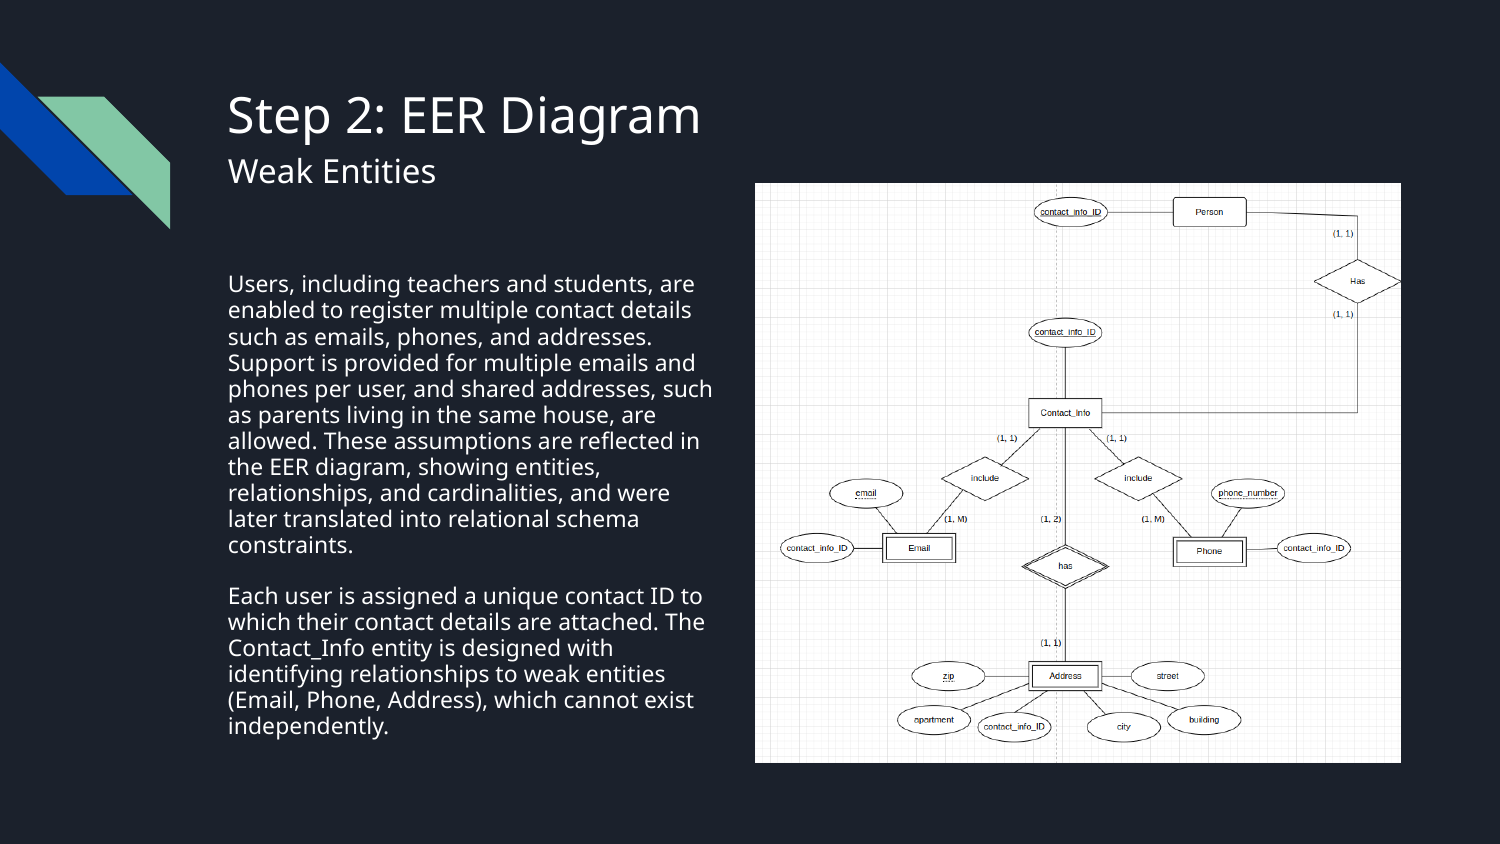

# Step 2: EER Diagram
Weak Entities
Users, including teachers and students, are enabled to register multiple contact details such as emails, phones, and addresses. Support is provided for multiple emails and phones per user, and shared addresses, such as parents living in the same house, are allowed. These assumptions are reflected in the EER diagram, showing entities, relationships, and cardinalities, and were later translated into relational schema constraints.
Each user is assigned a unique contact ID to which their contact details are attached. The Contact_Info entity is designed with identifying relationships to weak entities (Email, Phone, Address), which cannot exist independently.